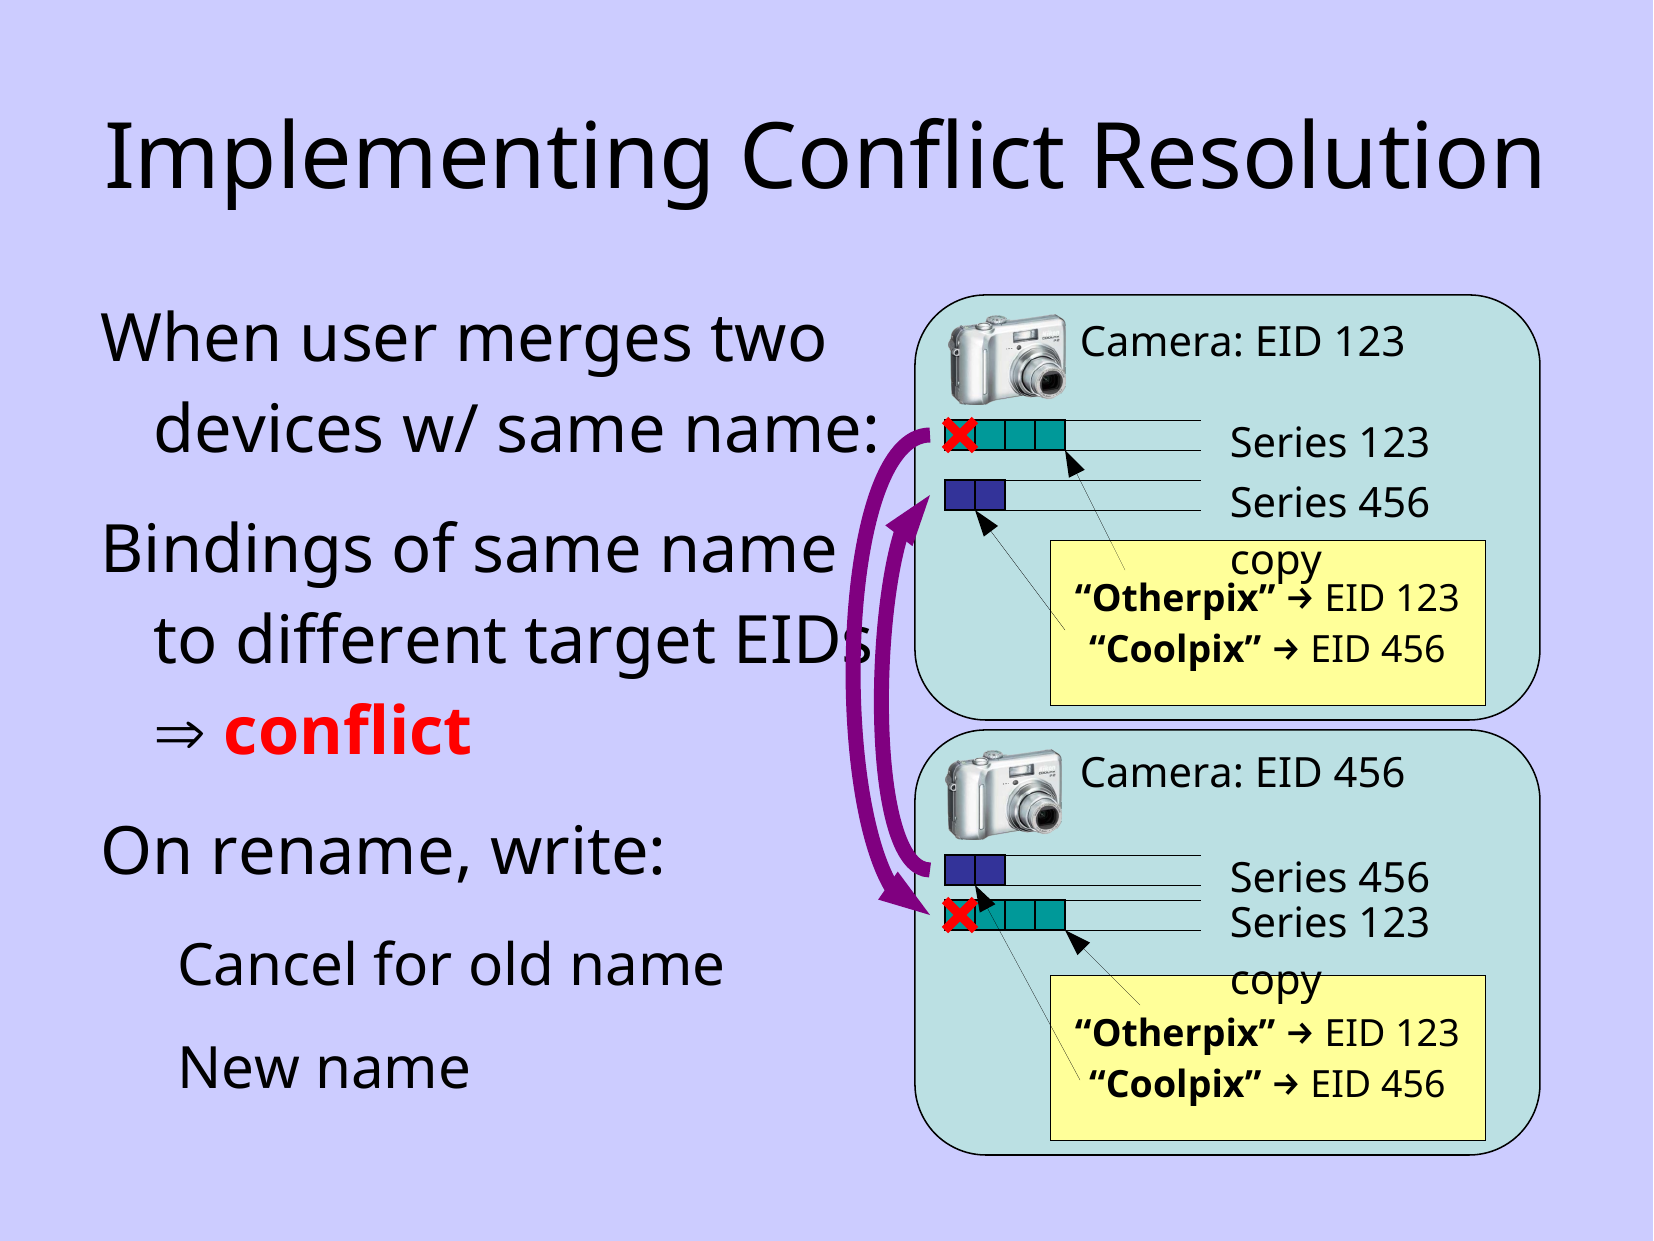

# Implementing Conflict Resolution
When user merges two devices w/ same name:
Bindings of same name
to different target EIDs
⇒ conflict
On rename, write:
Cancel for old name
New name
Camera: EID 123
Series 123
Series 456 copy
“Otherpix” → EID 123
“Coolpix” → EID 456
Camera: EID 456
Series 456
Series 123 copy
“Otherpix” → EID 123
“Coolpix” → EID 456